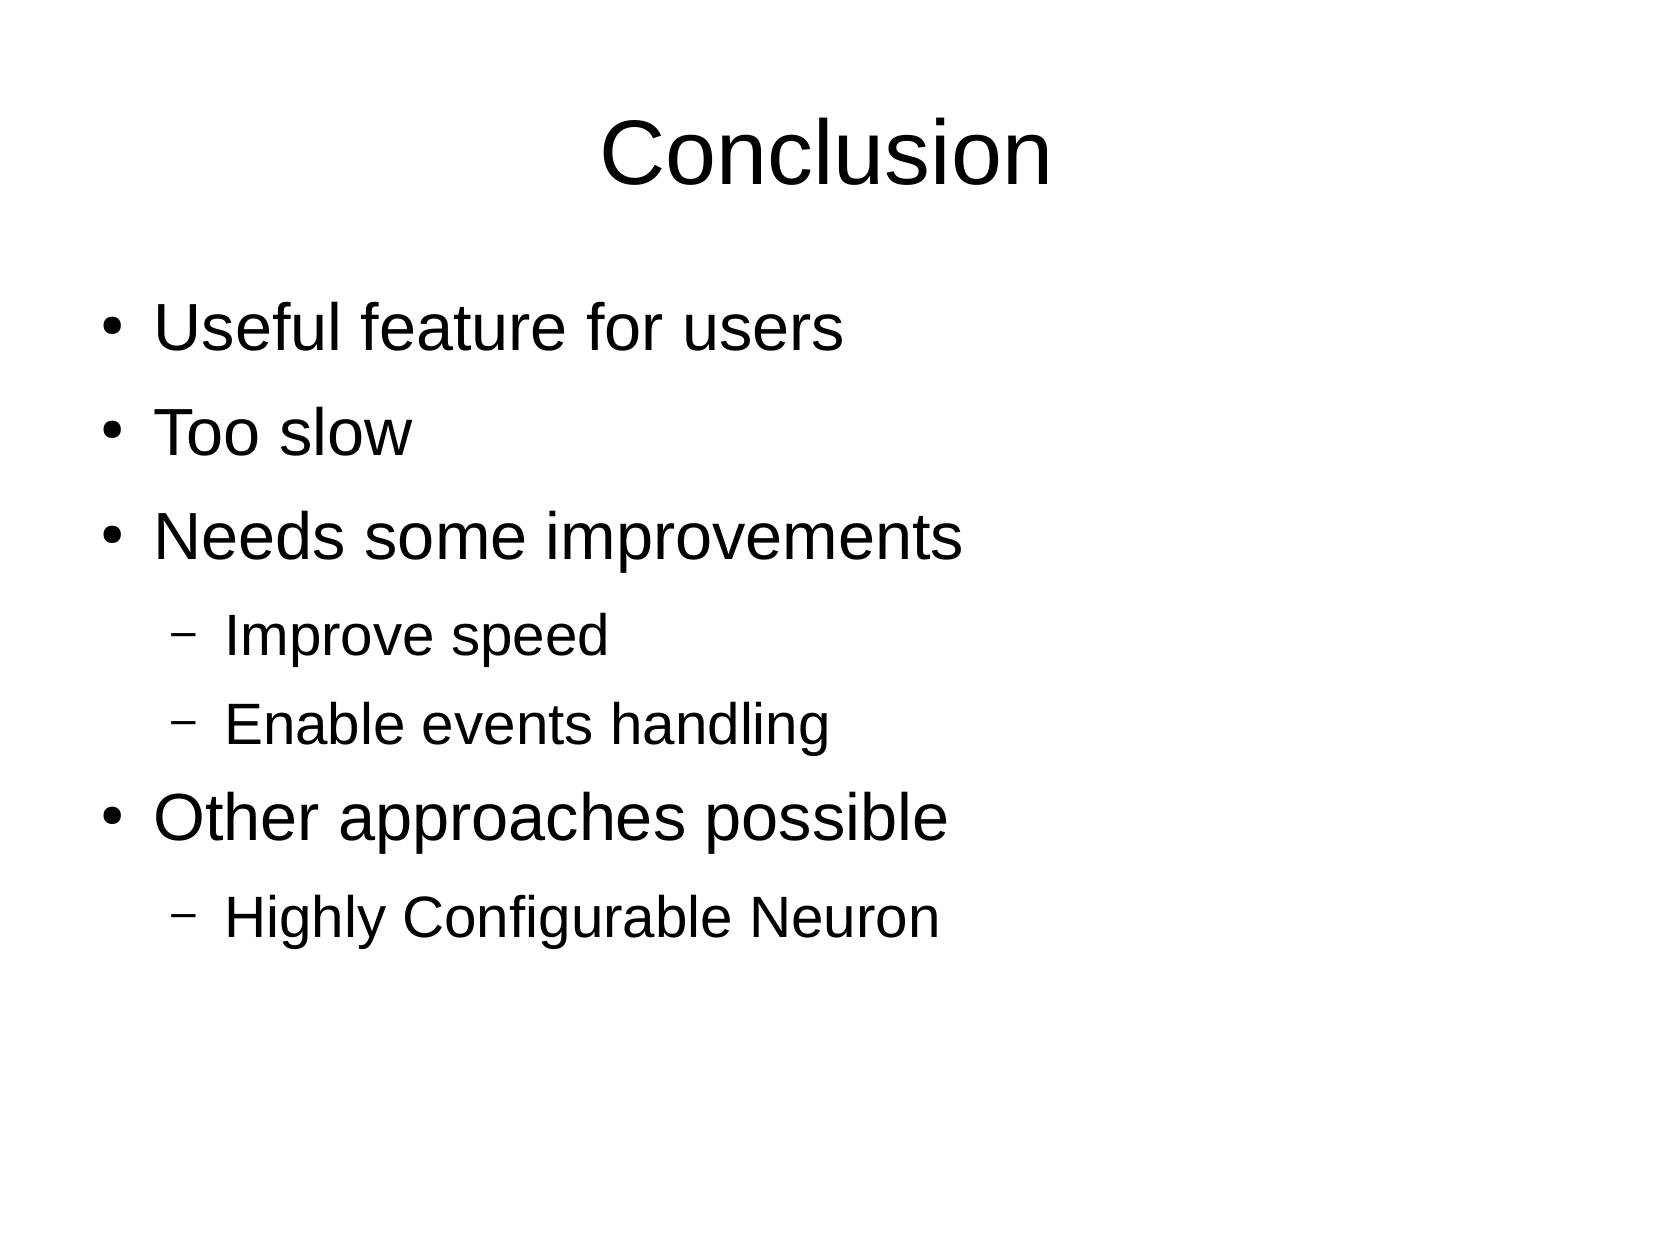

# Conclusion
Useful feature for users
Too slow
Needs some improvements
Improve speed
Enable events handling
Other approaches possible
Highly Configurable Neuron